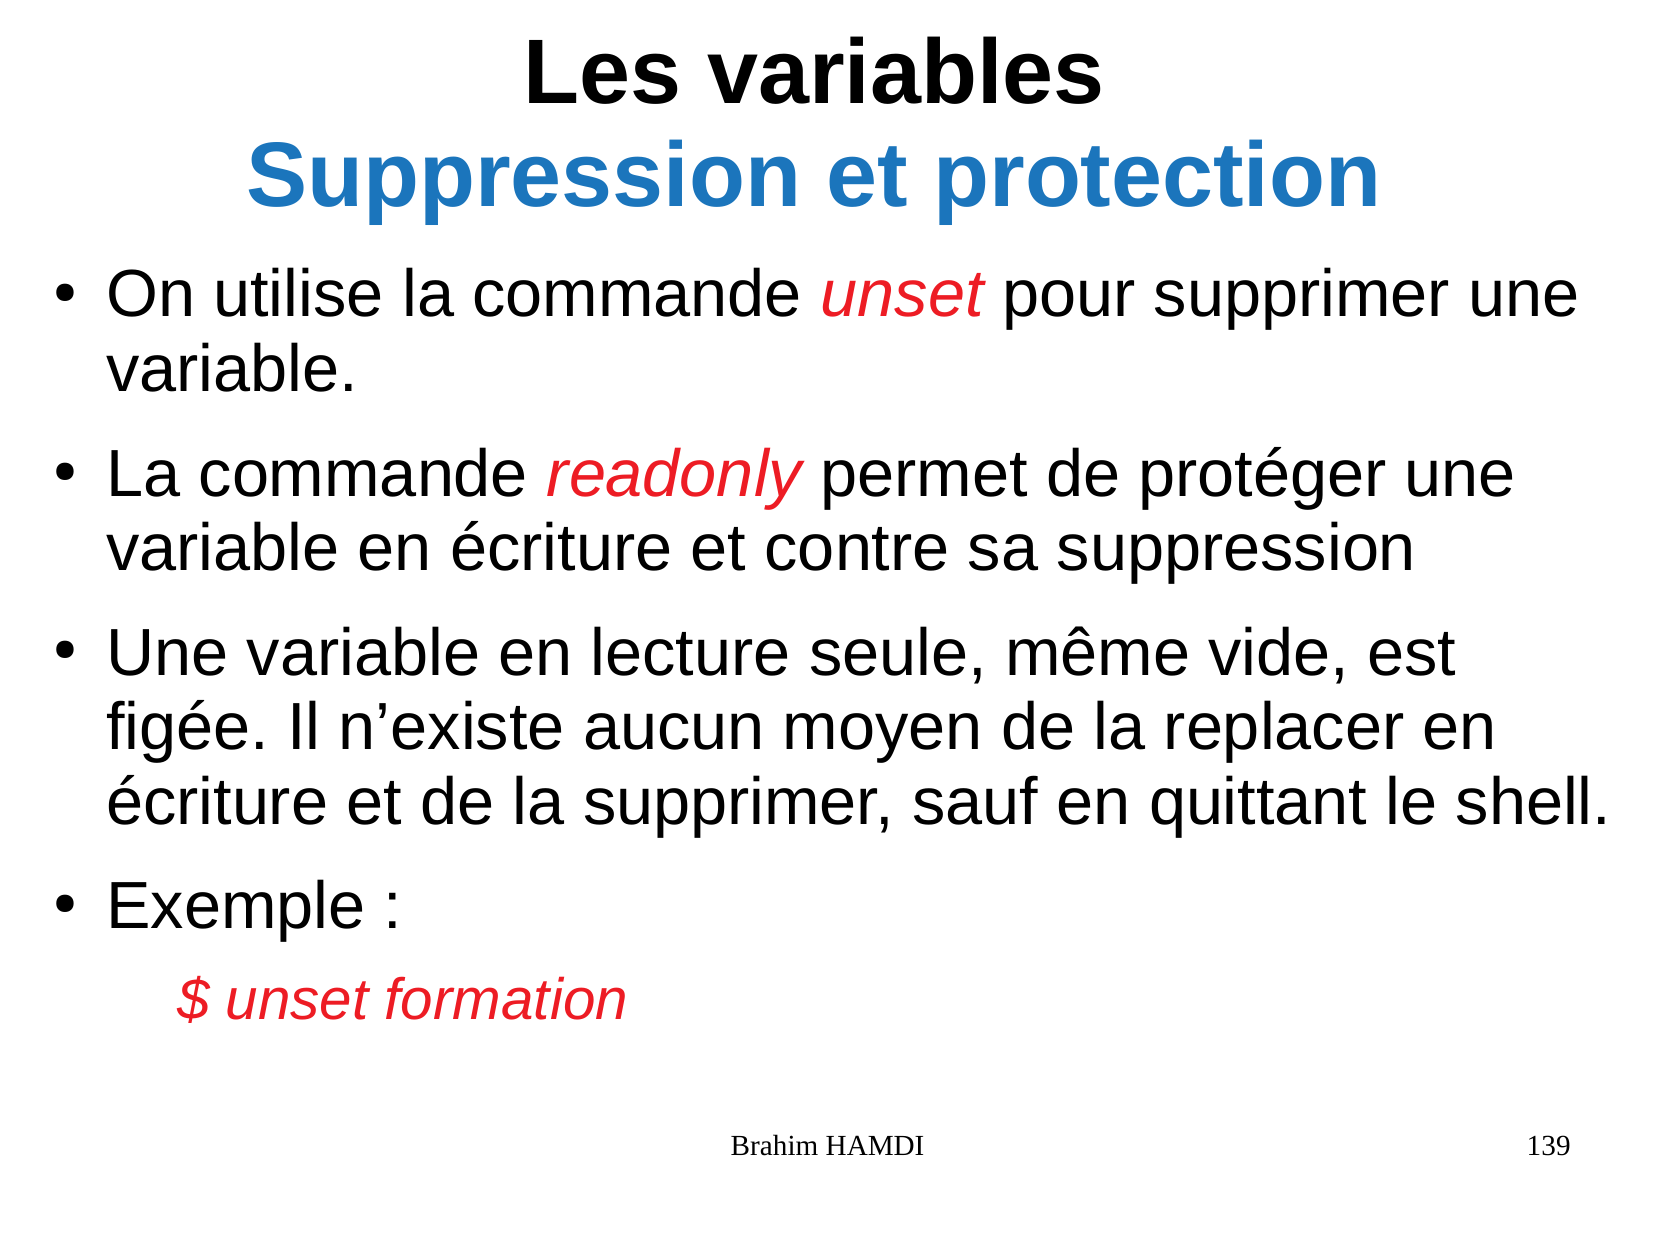

# Les variables Suppression et protection
On utilise la commande unset pour supprimer une variable.
La commande readonly permet de protéger une variable en écriture et contre sa suppression
Une variable en lecture seule, même vide, est figée. Il n’existe aucun moyen de la replacer en écriture et de la supprimer, sauf en quittant le shell.
Exemple :
$ unset formation
Brahim HAMDI
139